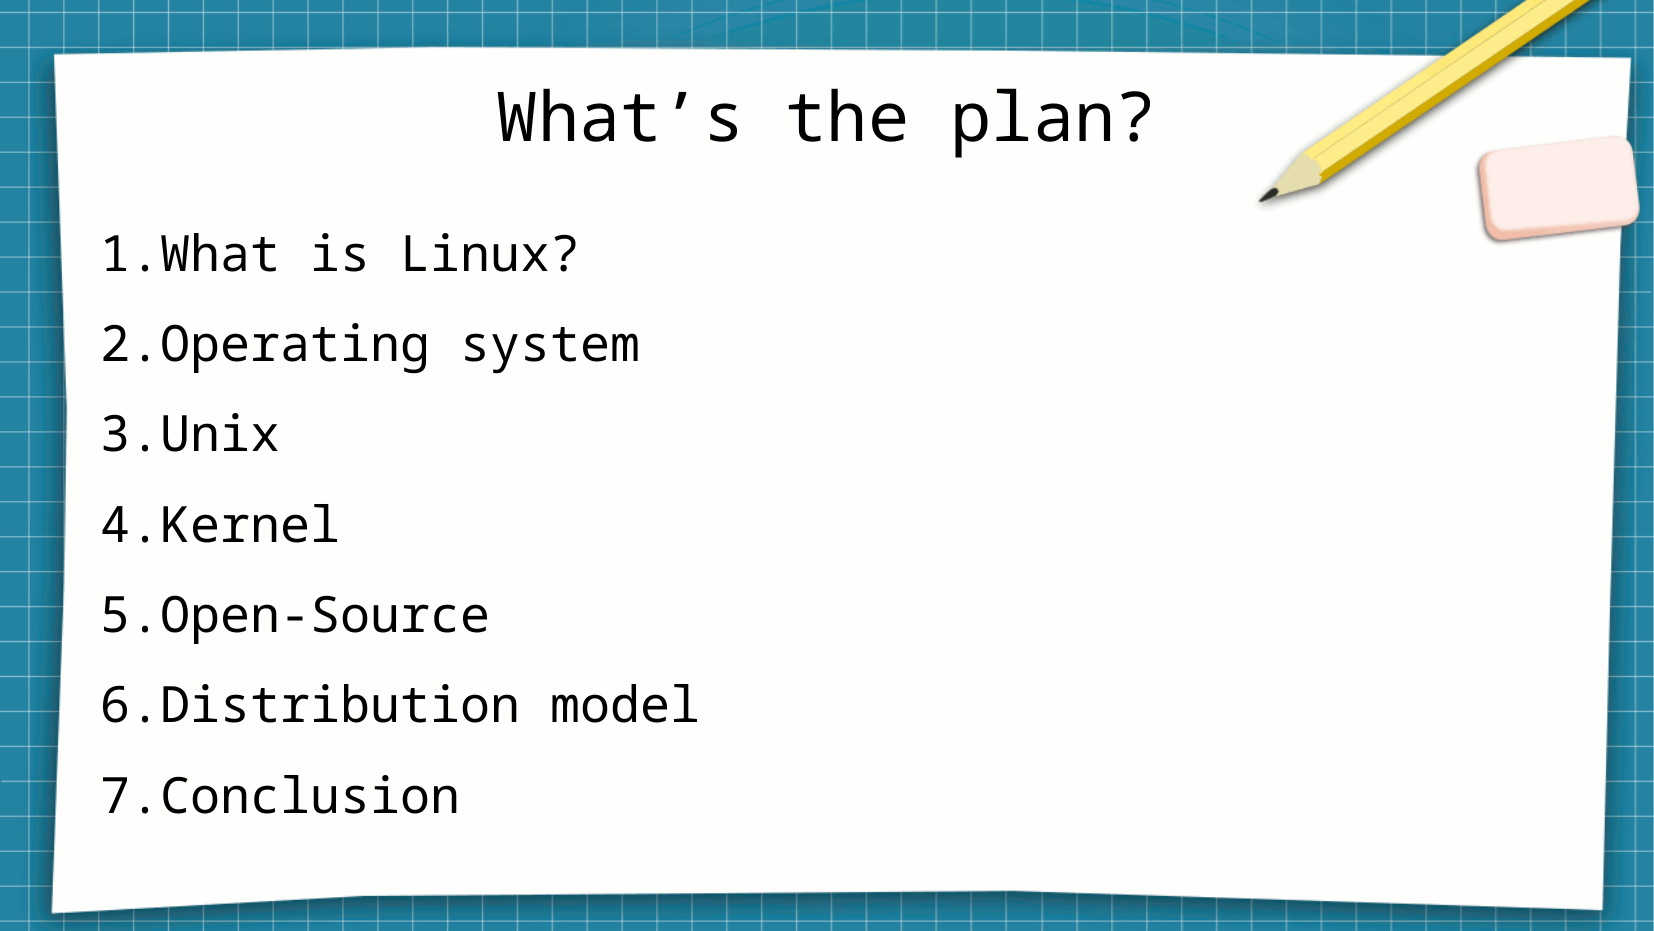

# What’s the plan?
What is Linux?
Operating system
Unix
Kernel
Open-Source
Distribution model
Conclusion